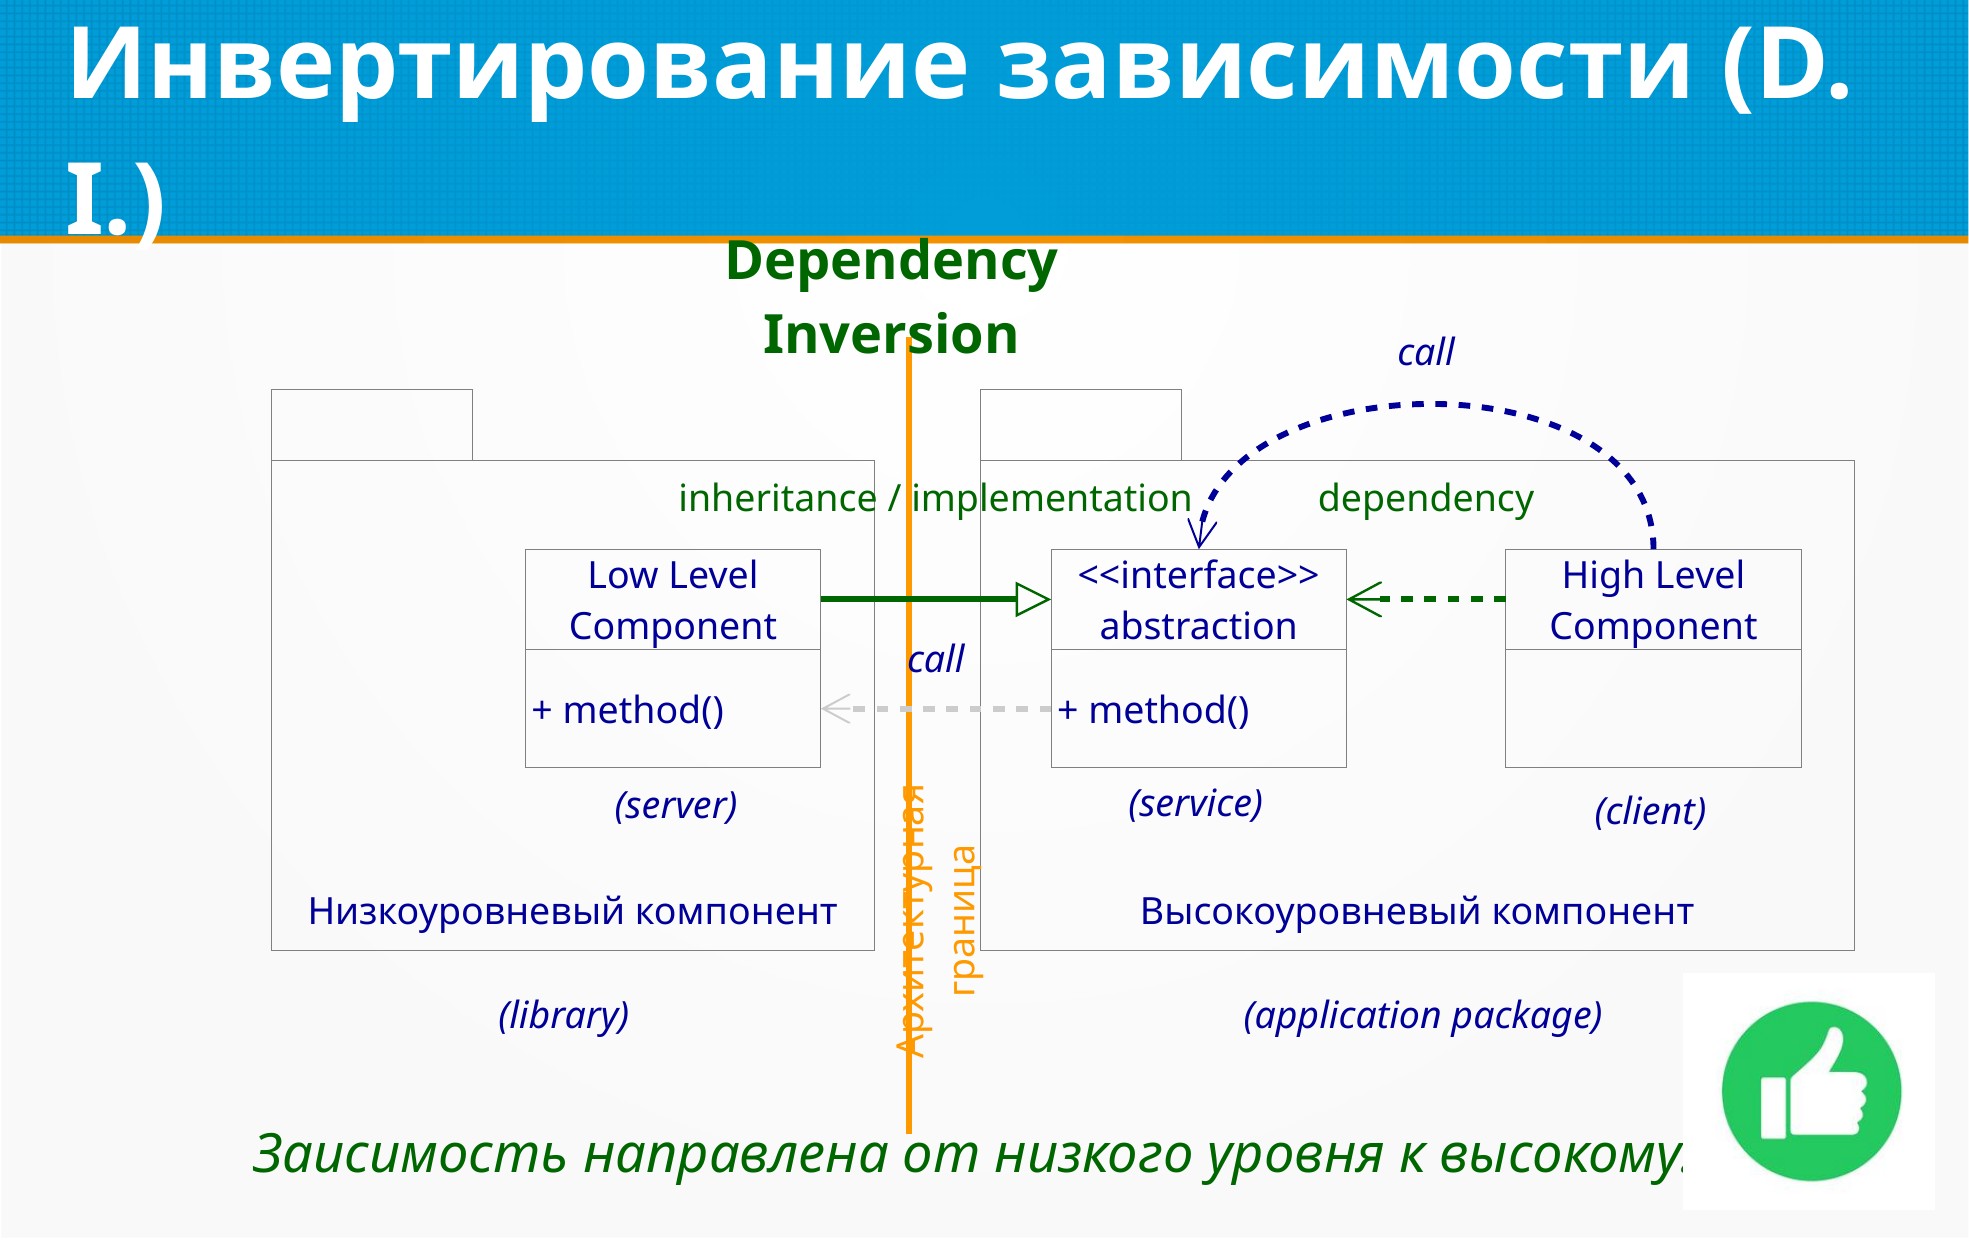

Инвертирование зависимости (D. I.)
Dependency Inversion
Низкоуровневый компонент
Высокоуровневый компонент
Low Level
Component
<<interface>>
abstraction
High Level
Component
+ method()
+ method()
(service)
(server)
(client)
Архитектурная граница
(library)
(application package)
Заисимость направлена от низкого уровня к высокому.